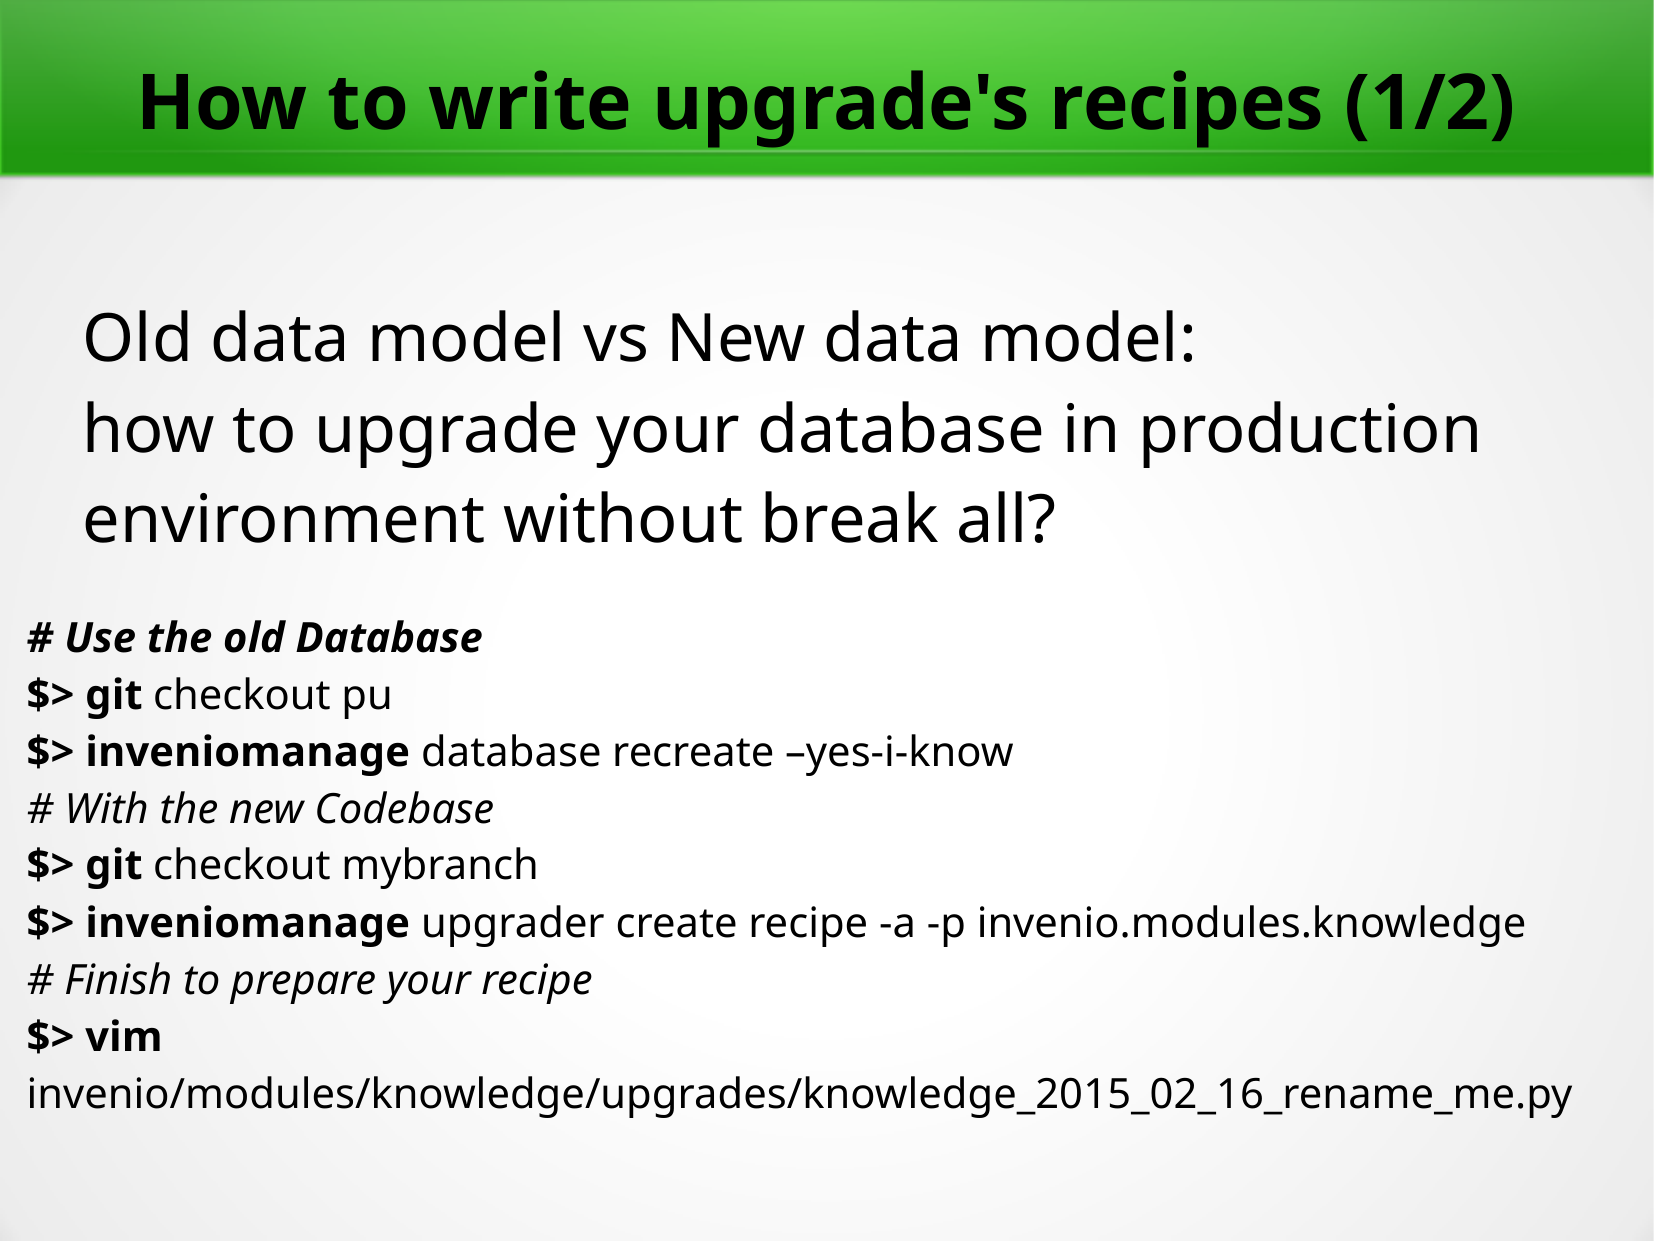

# How to write upgrade's recipes (1/2)
Old data model vs New data model:
how to upgrade your database in production environment without break all?
# Use the old Database $> git checkout pu $> inveniomanage database recreate –yes-i-know # With the new Codebase $> git checkout mybranch $> inveniomanage upgrader create recipe -a -p invenio.modules.knowledge # Finish to prepare your recipe $> vim invenio/modules/knowledge/upgrades/knowledge_2015_02_16_rename_me.py